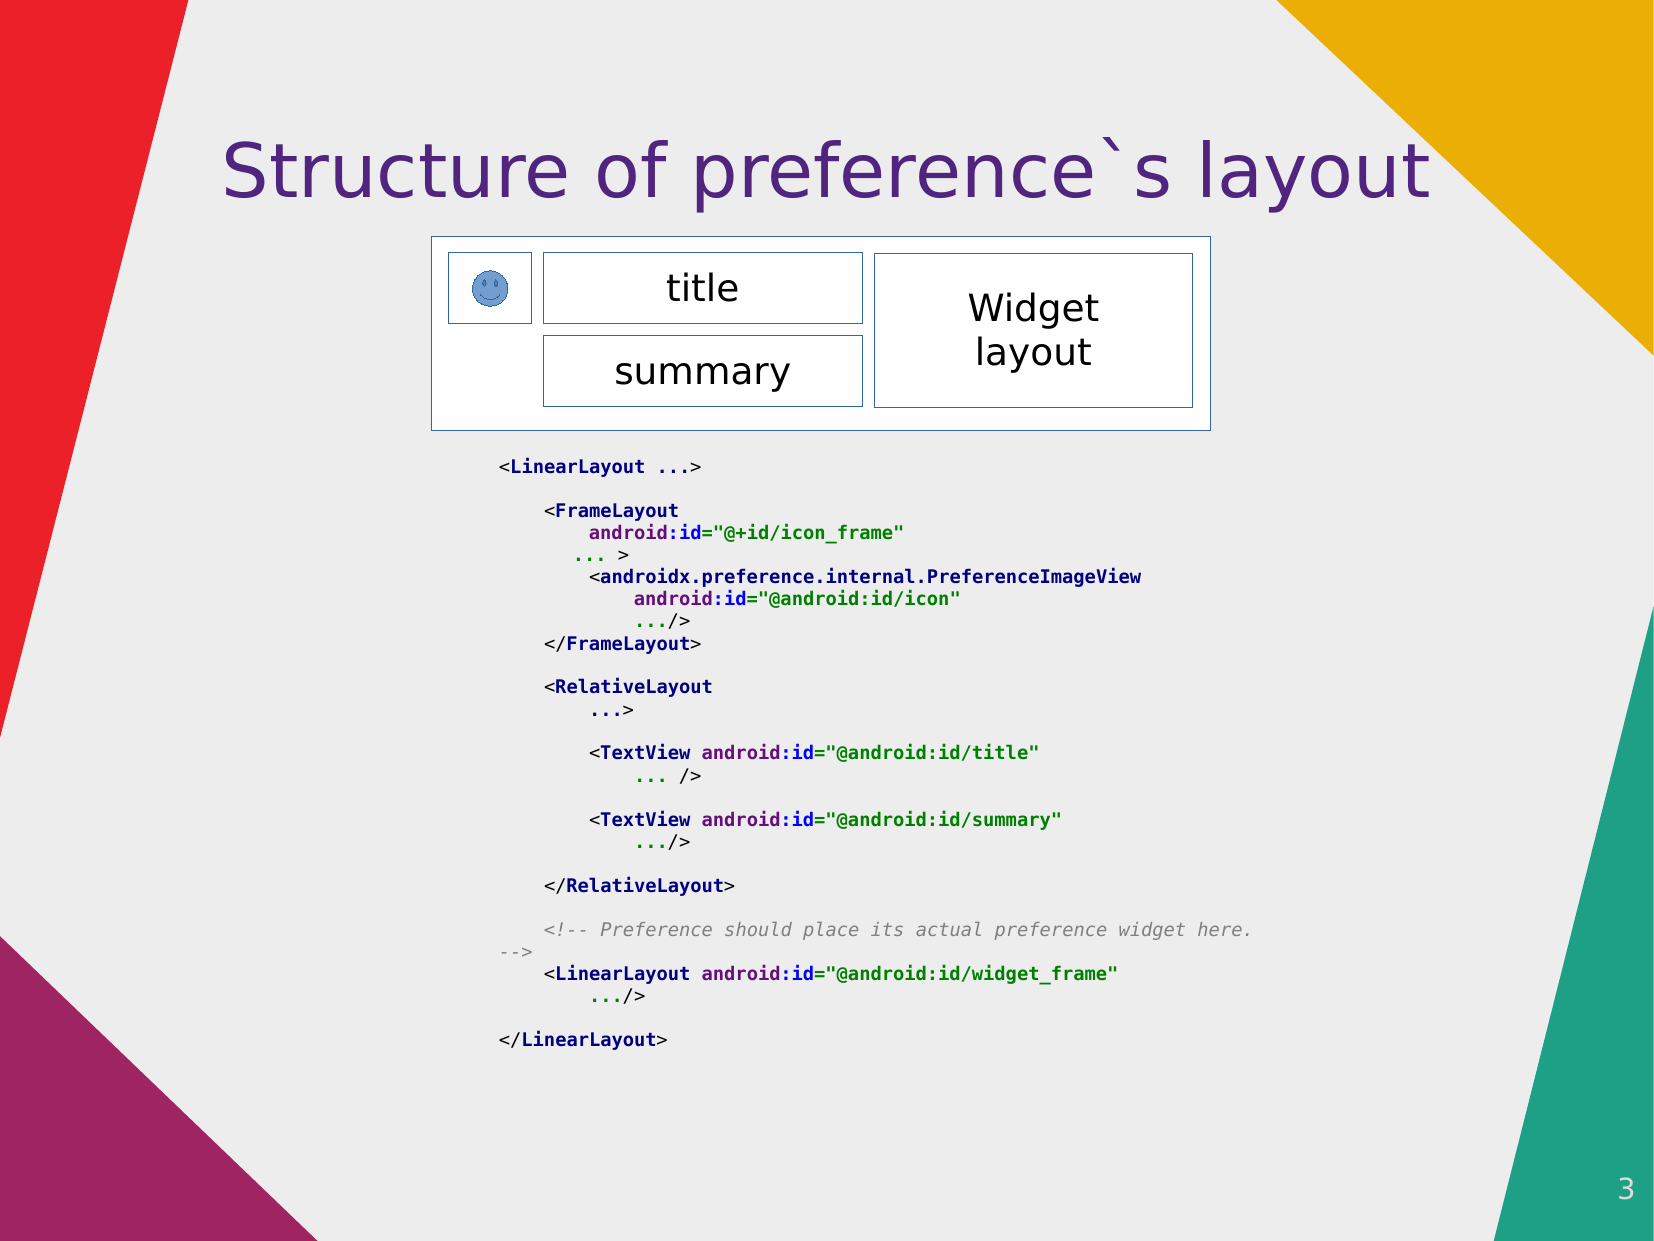

# Structure of preference`s layout
title
Widget
layout
summary
<LinearLayout ...>
 <FrameLayout
 android:id="@+id/icon_frame"
	... >
 <androidx.preference.internal.PreferenceImageView
 android:id="@android:id/icon"
 .../>
 </FrameLayout>
 <RelativeLayout
 ...>
 <TextView android:id="@android:id/title"
 ... />
 <TextView android:id="@android:id/summary"
 .../>
 </RelativeLayout>
 <!-- Preference should place its actual preference widget here. -->
 <LinearLayout android:id="@android:id/widget_frame"
 .../>
</LinearLayout>
3